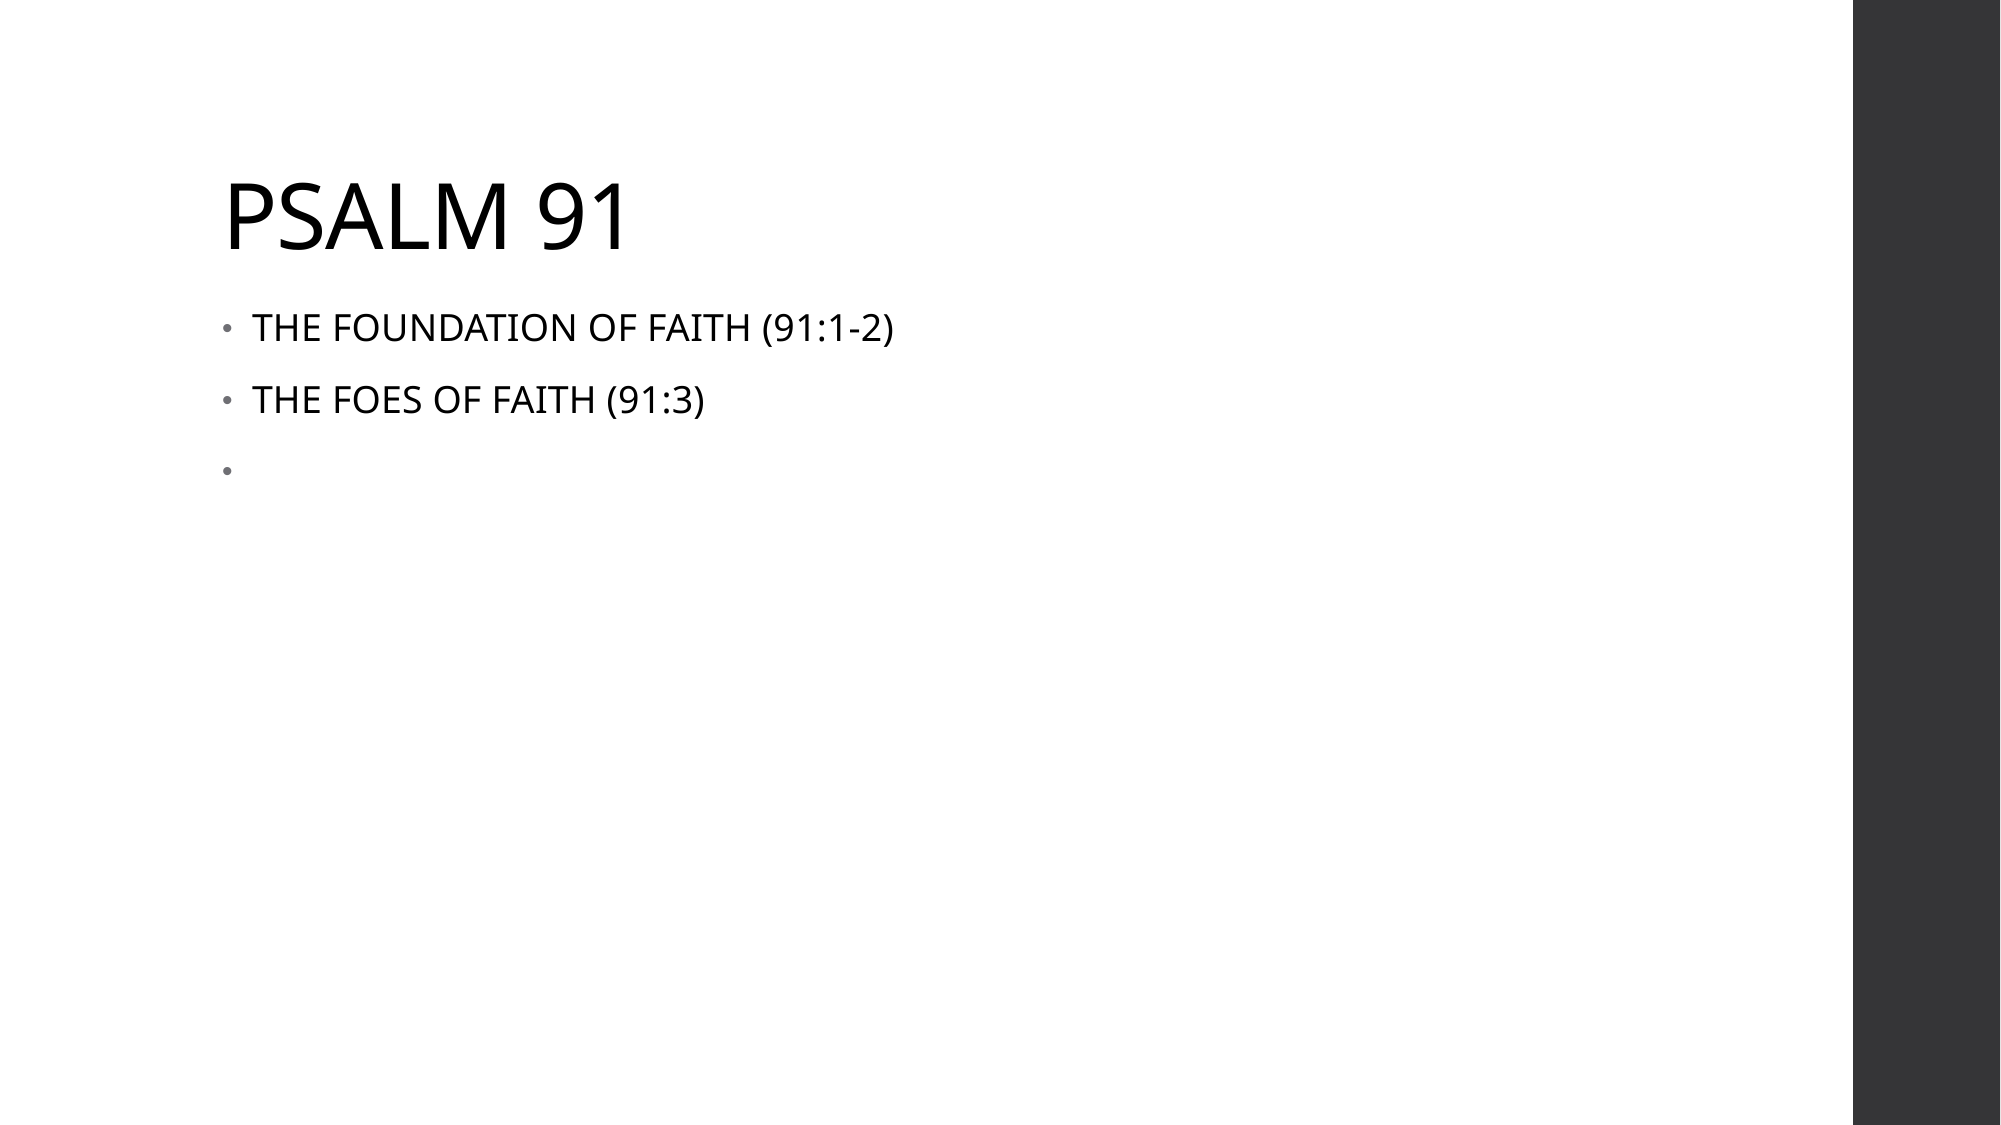

# PSALM 91
THE FOUNDATION OF FAITH (91:1-2)
THE FOES OF FAITH (91:3)